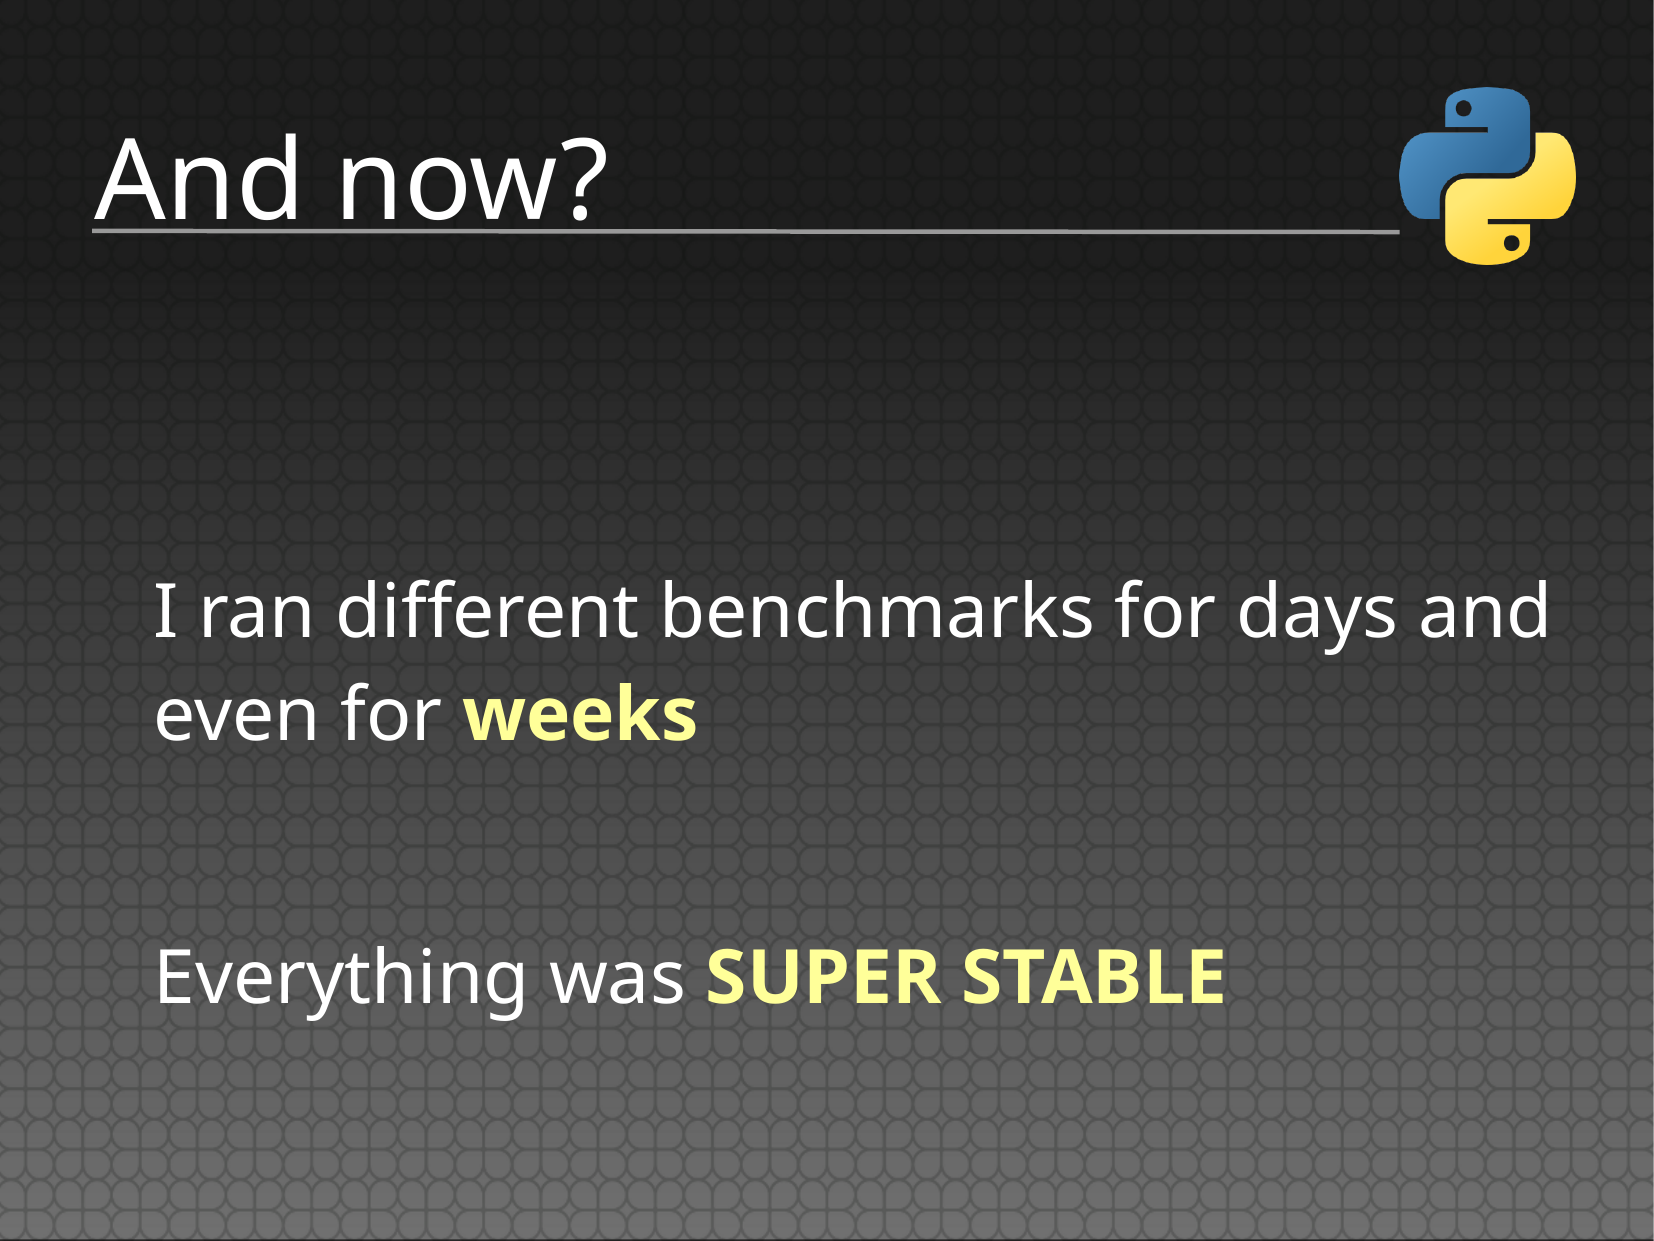

And now?
# I ran different benchmarks for days and even for weeks
Everything was SUPER STABLE